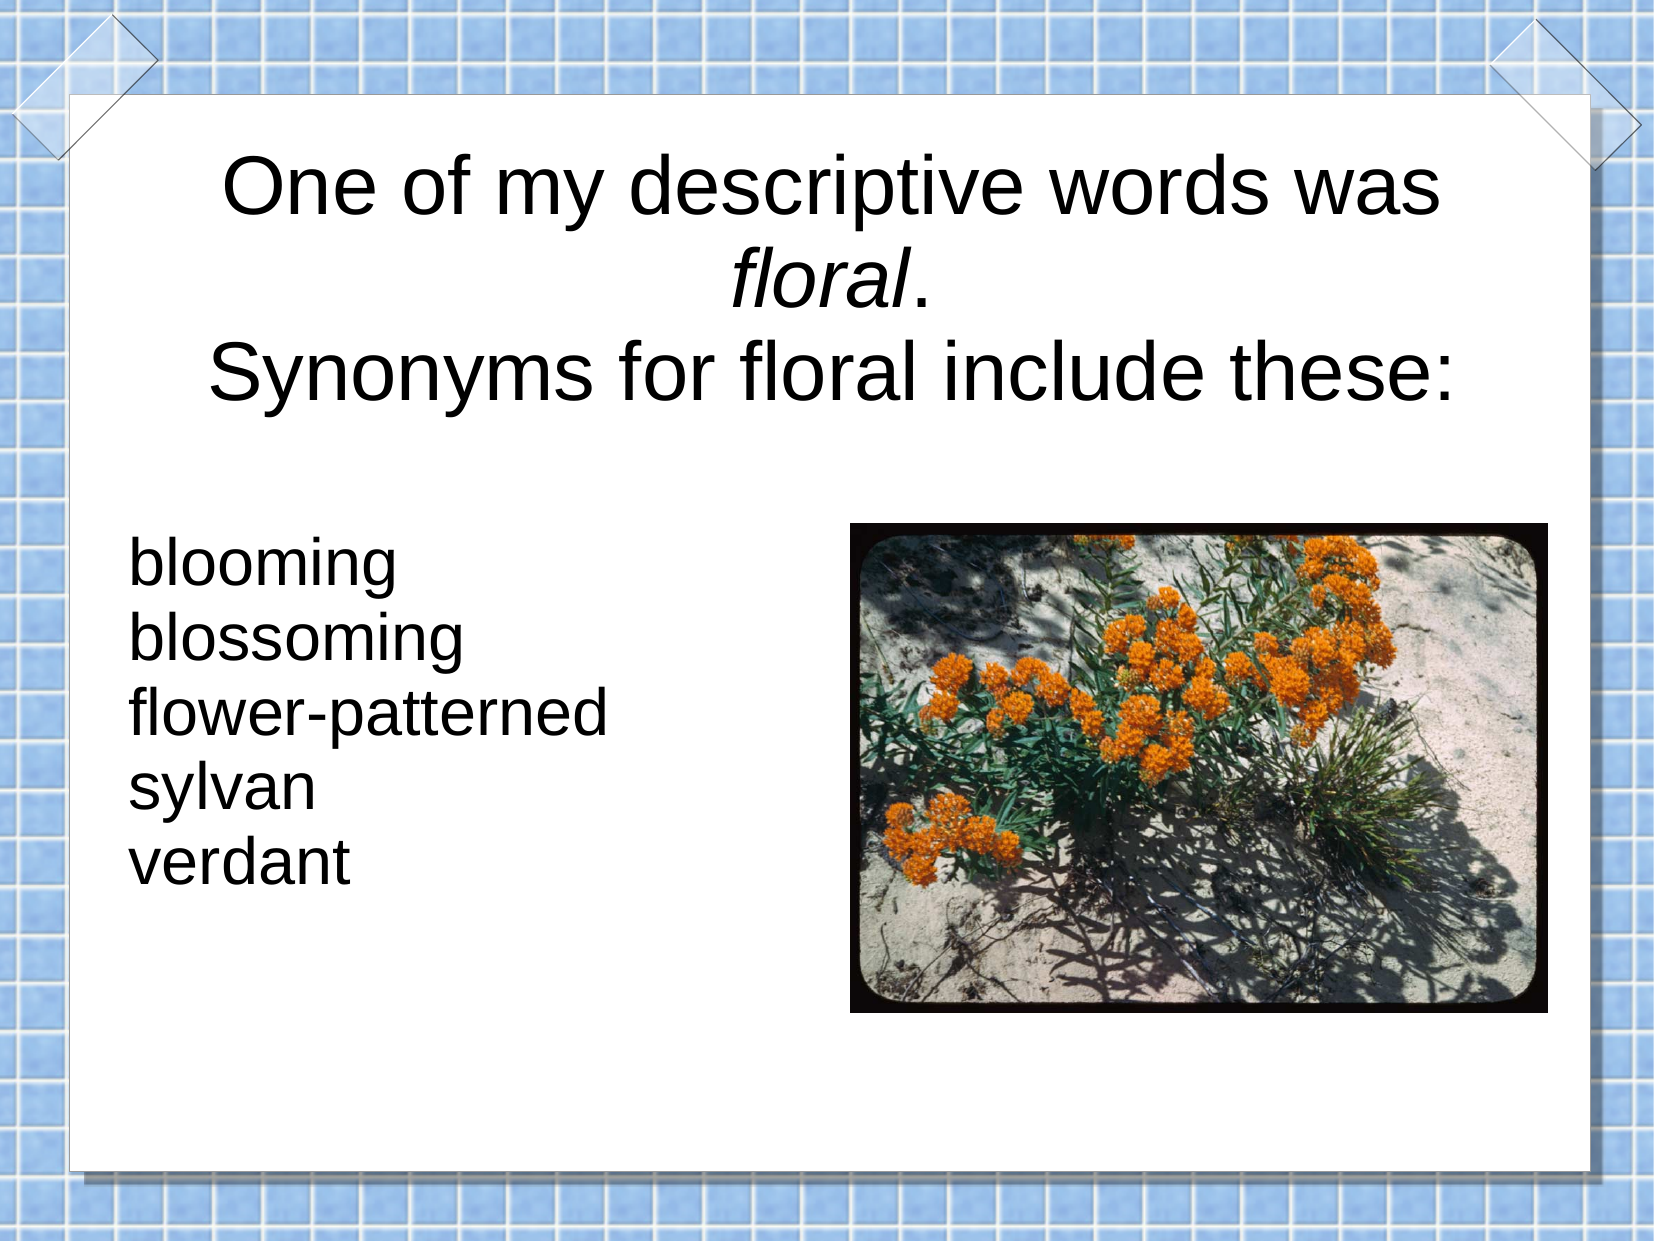

# One of my descriptive words was floral. Synonyms for floral include these:
blooming
blossoming
flower-patterned
sylvan
verdant